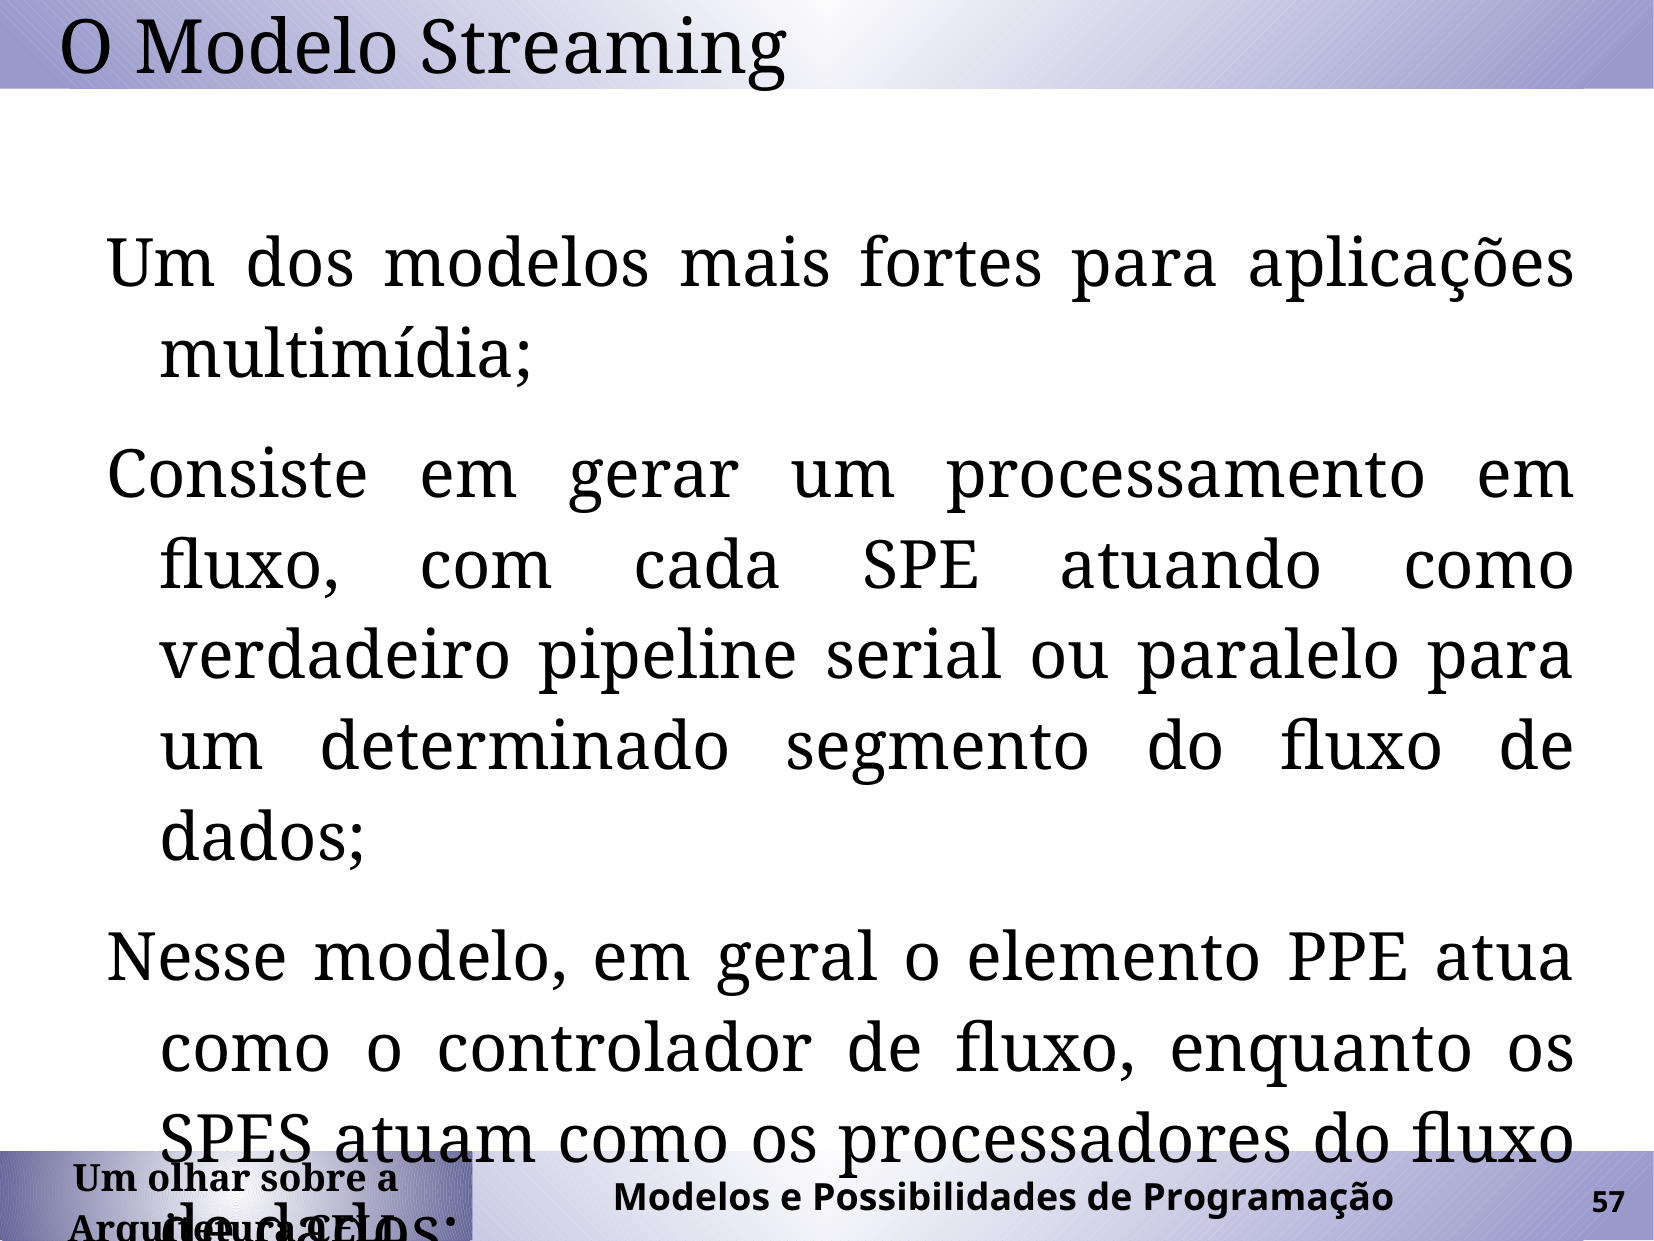

# O Modelo Streaming
Um dos modelos mais fortes para aplicações multimídia;
Consiste em gerar um processamento em fluxo, com cada SPE atuando como verdadeiro pipeline serial ou paralelo para um determinado segmento do fluxo de dados;
Nesse modelo, em geral o elemento PPE atua como o controlador de fluxo, enquanto os SPES atuam como os processadores do fluxo de dados;
Modelos e Possibilidades de Programação
57